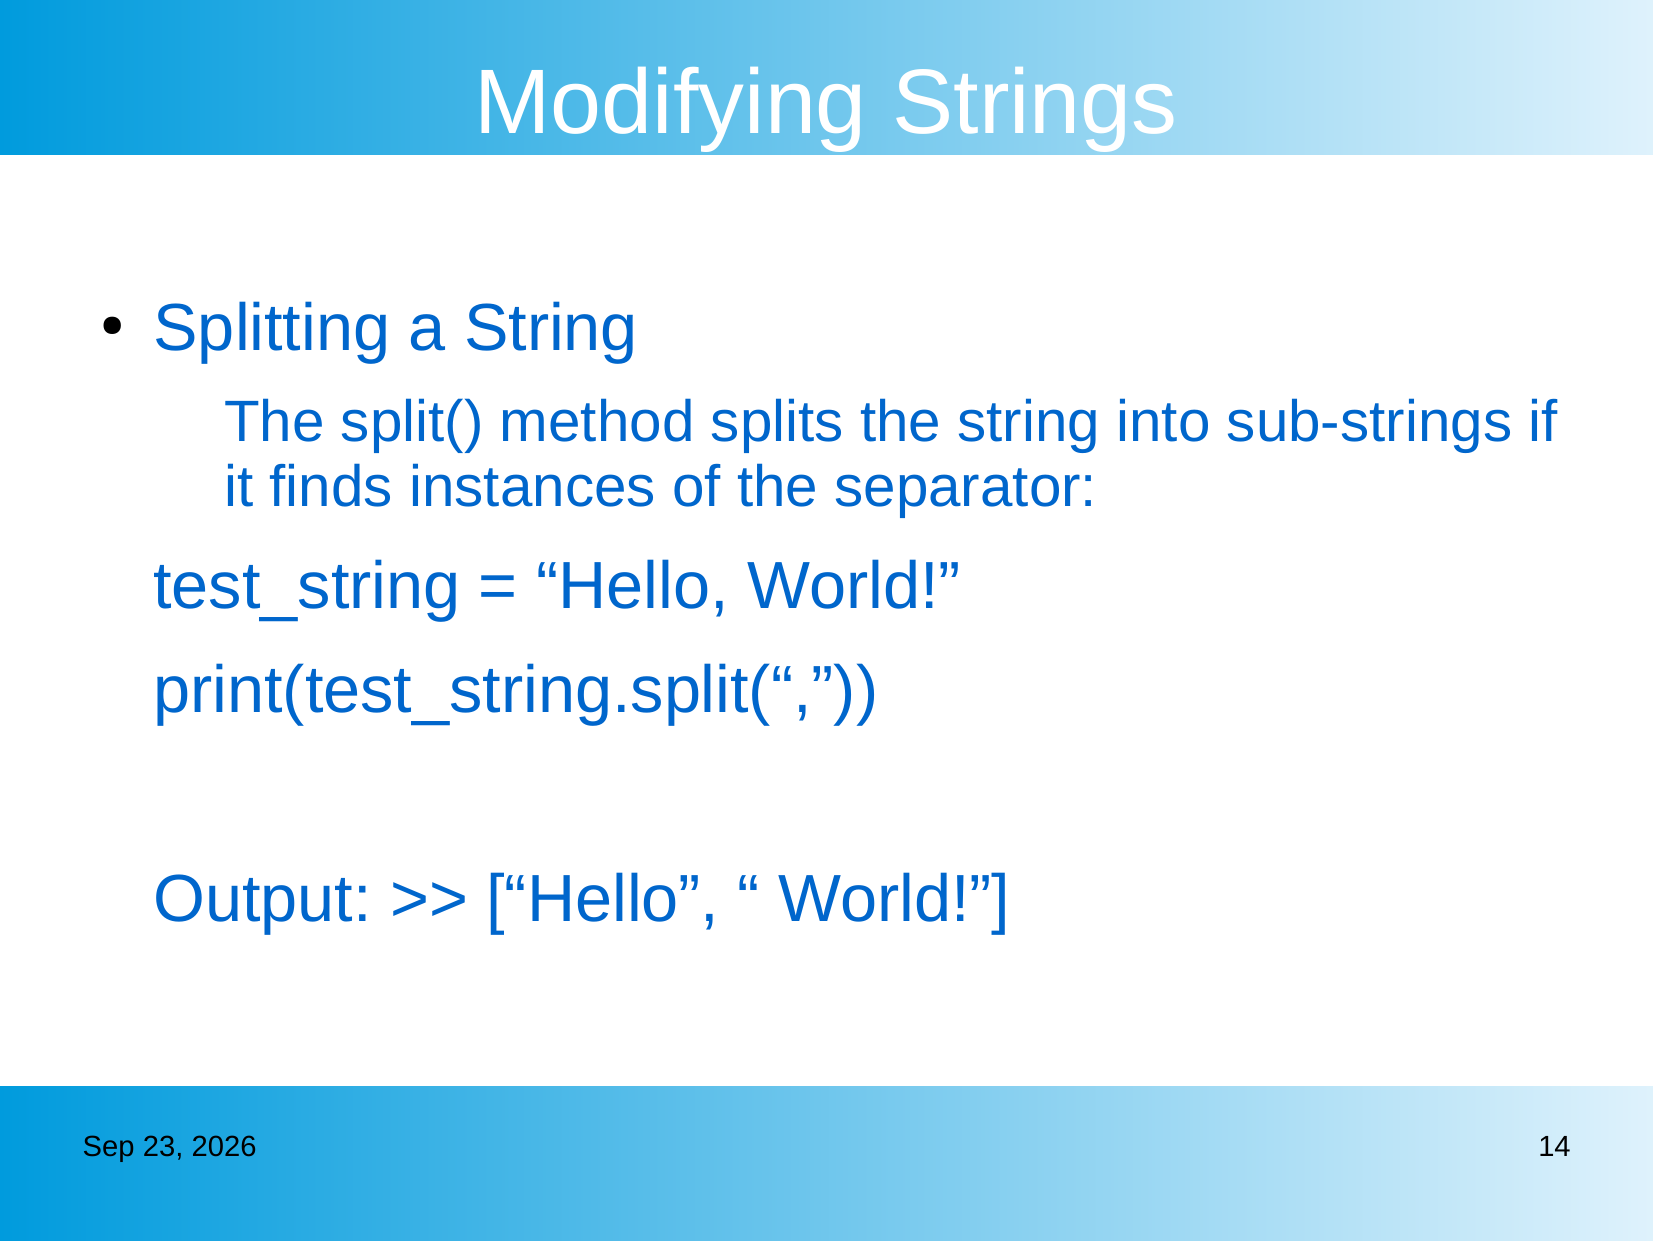

# Modifying Strings
Splitting a String
The split() method splits the string into sub-strings if it finds instances of the separator:
test_string = “Hello, World!”
print(test_string.split(“,”))
Output: >> [“Hello”, “ World!”]
14